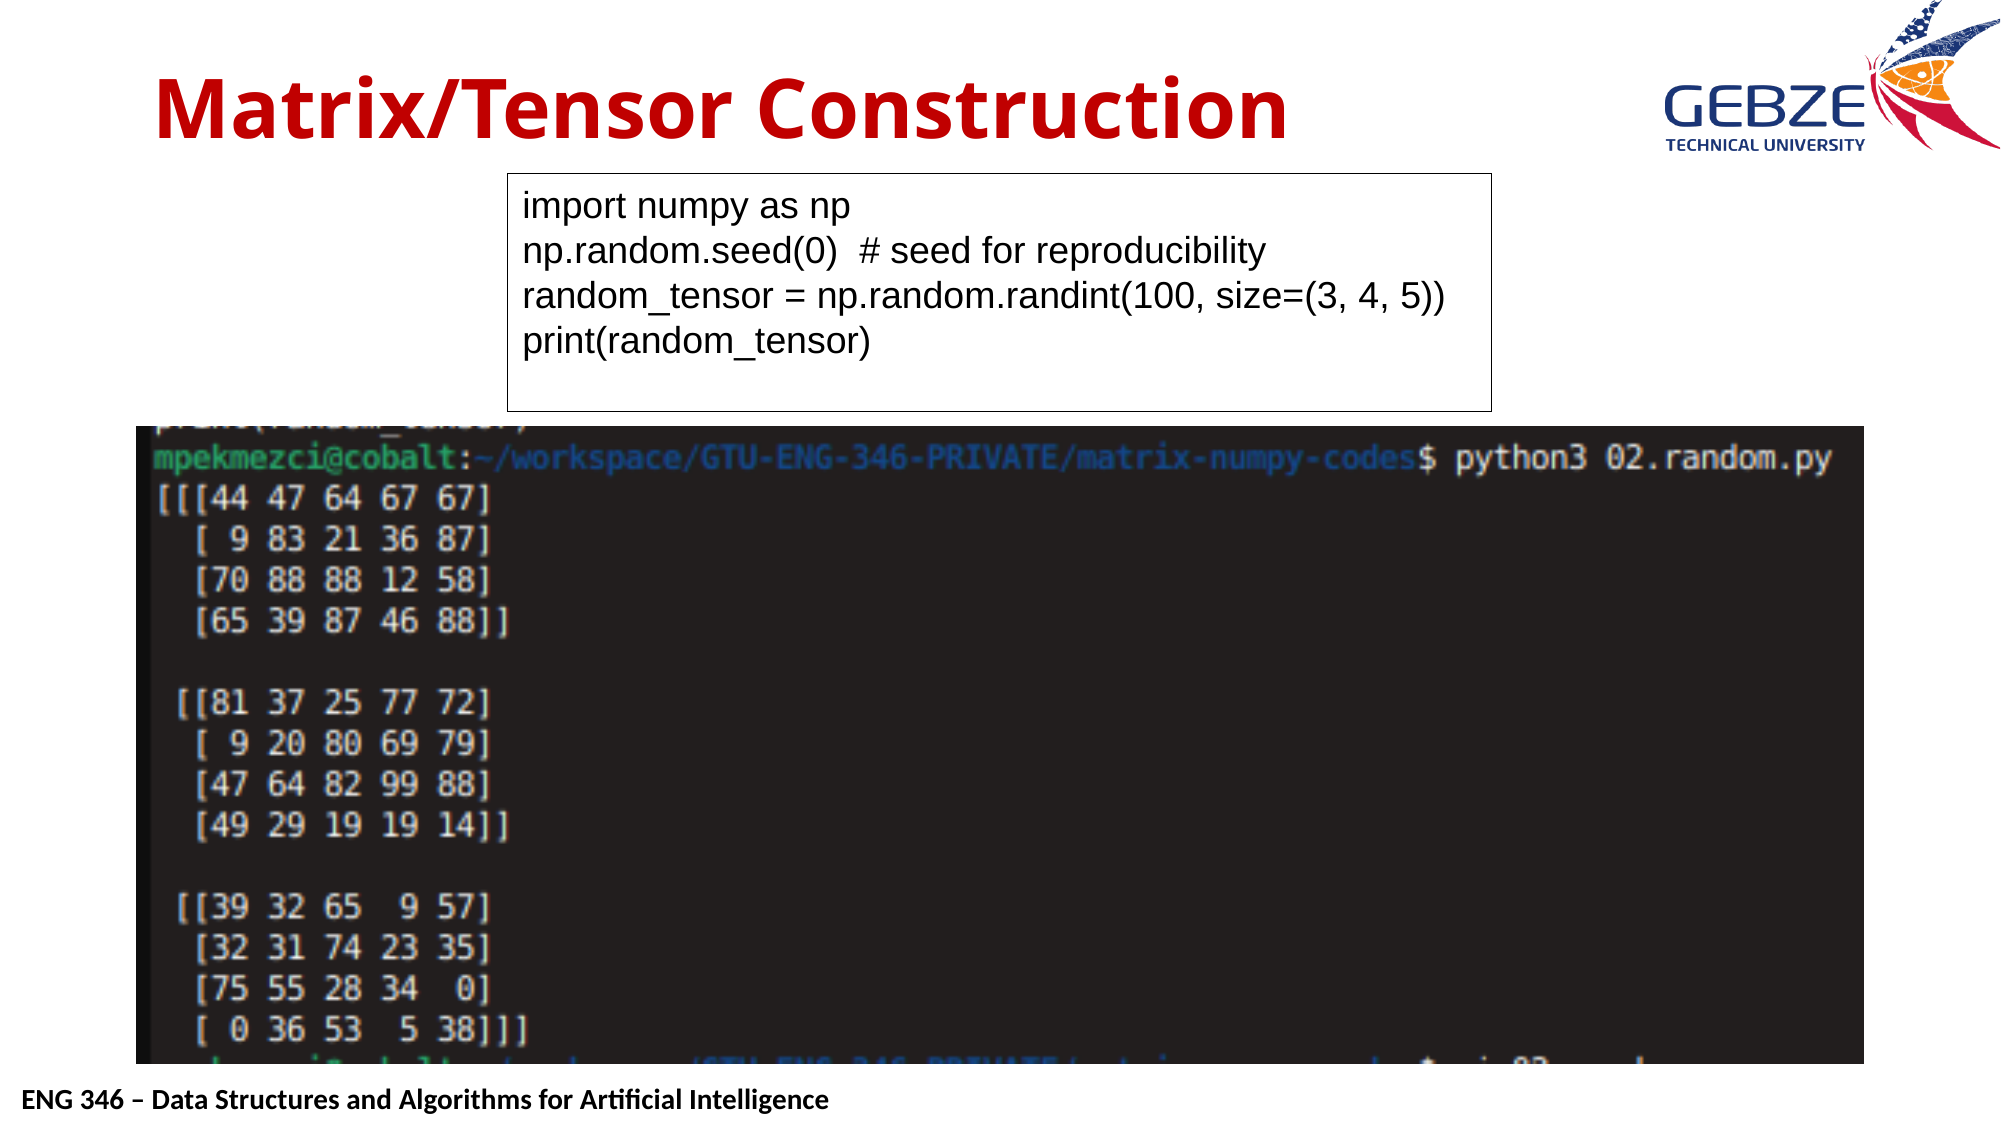

# Matrix/Tensor Construction
import numpy as np
np.random.seed(0) # seed for reproducibility
random_tensor = np.random.randint(100, size=(3, 4, 5))
print(random_tensor)